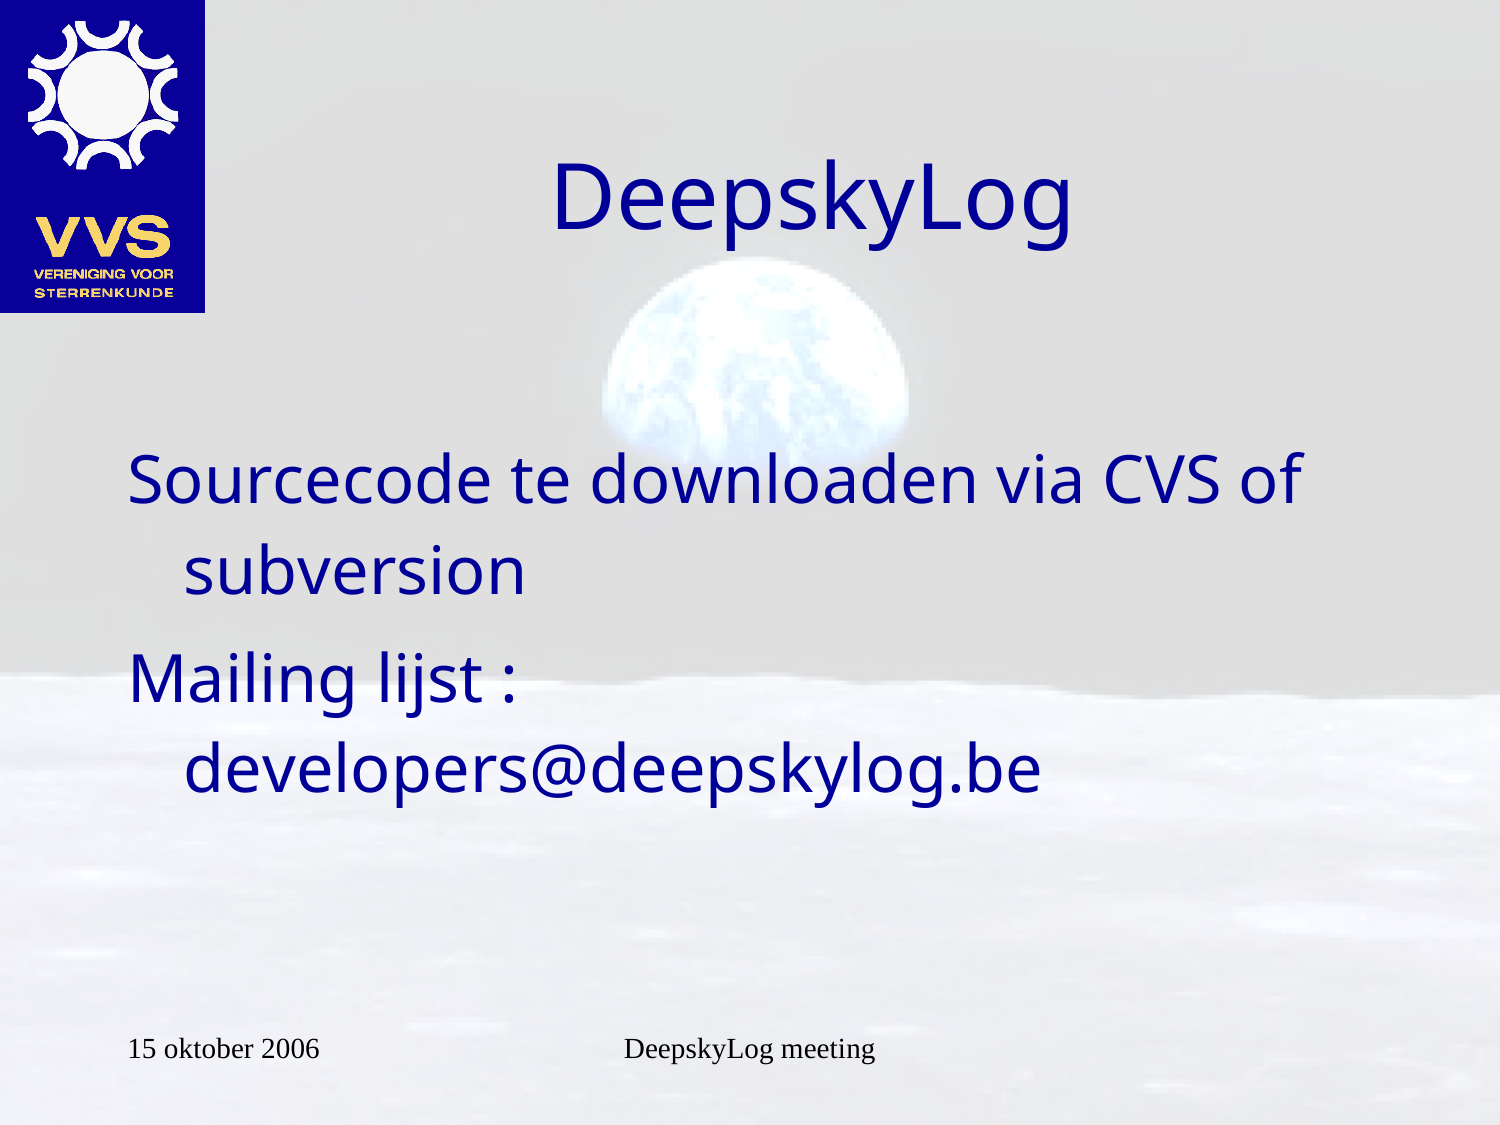

# DeepskyLog
Sourcecode te downloaden via CVS of subversion
Mailing lijst : developers@deepskylog.be
15 oktober 2006
DeepskyLog meeting